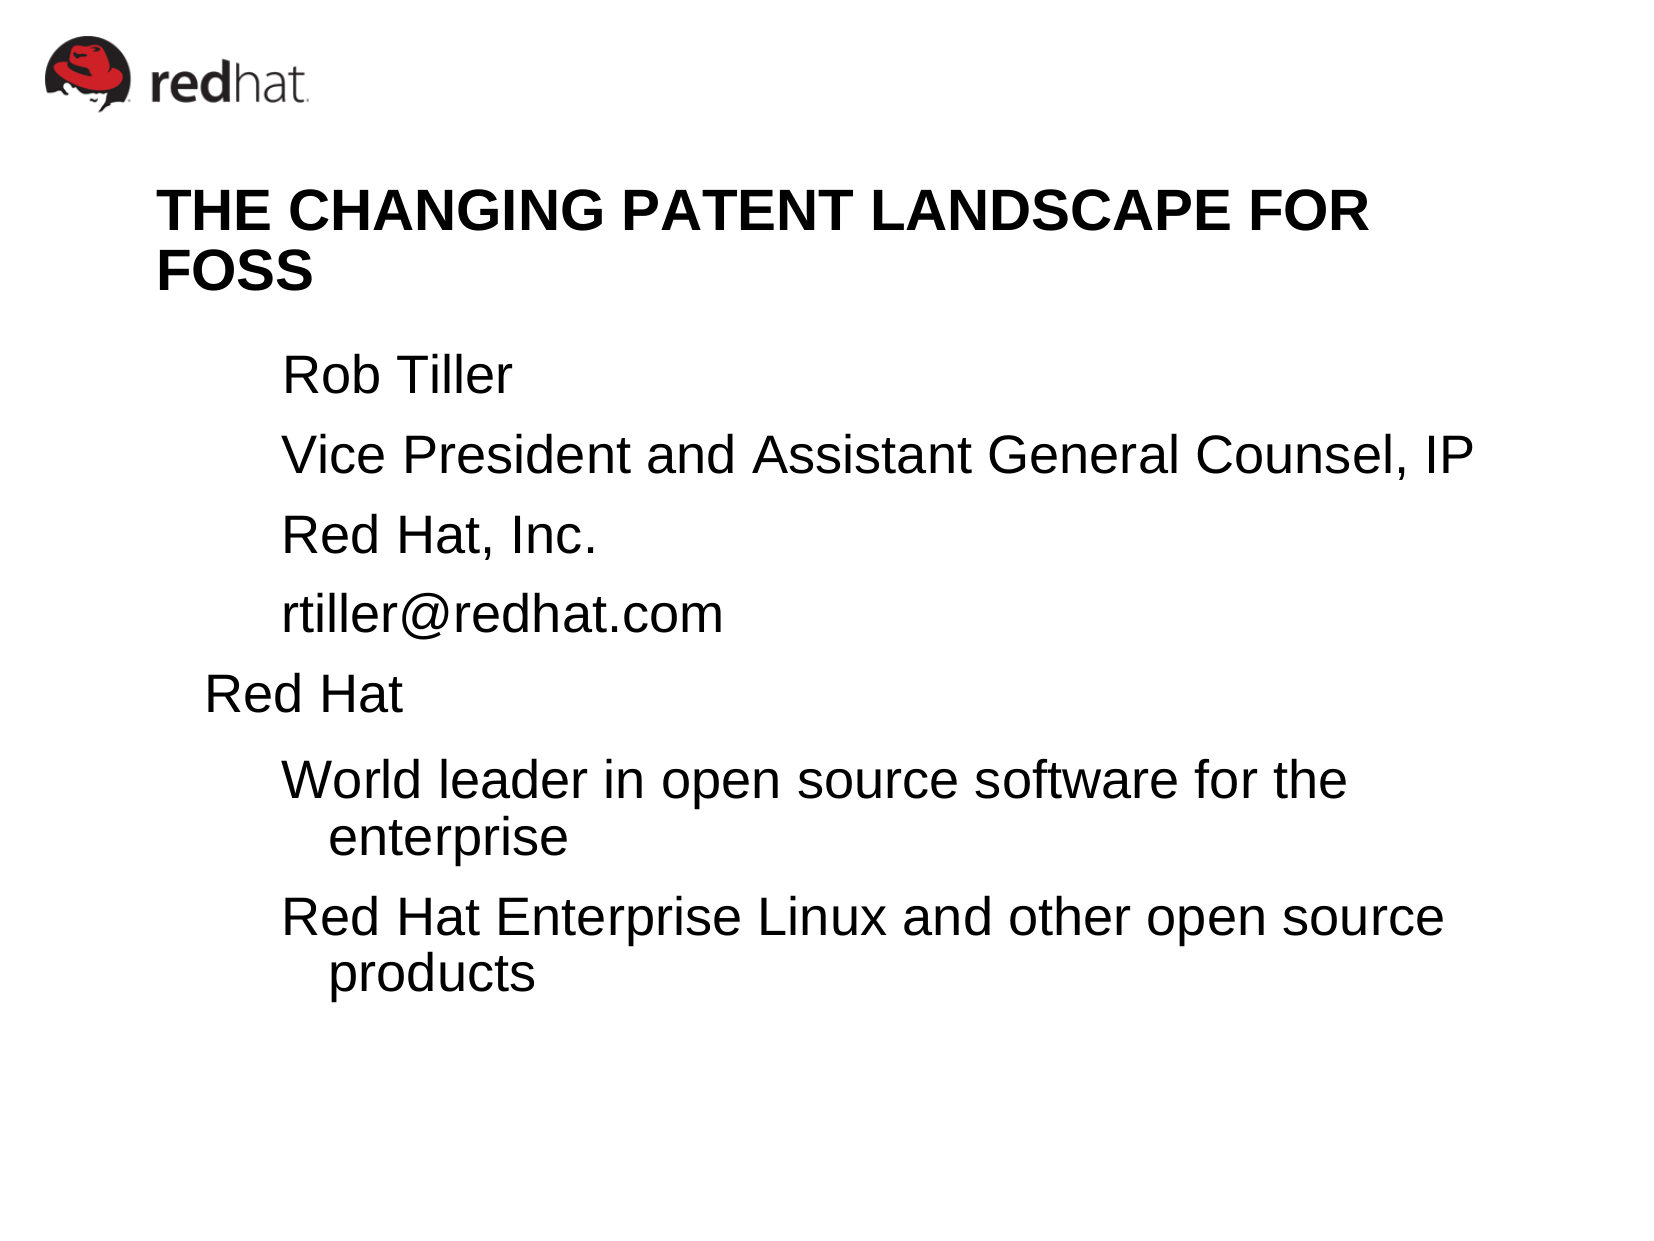

# THE CHANGING PATENT LANDSCAPE FOR FOSS
Rob Tiller
Vice President and Assistant General Counsel, IP
Red Hat, Inc.
rtiller@redhat.com
Red Hat
World leader in open source software for the enterprise
Red Hat Enterprise Linux and other open source products